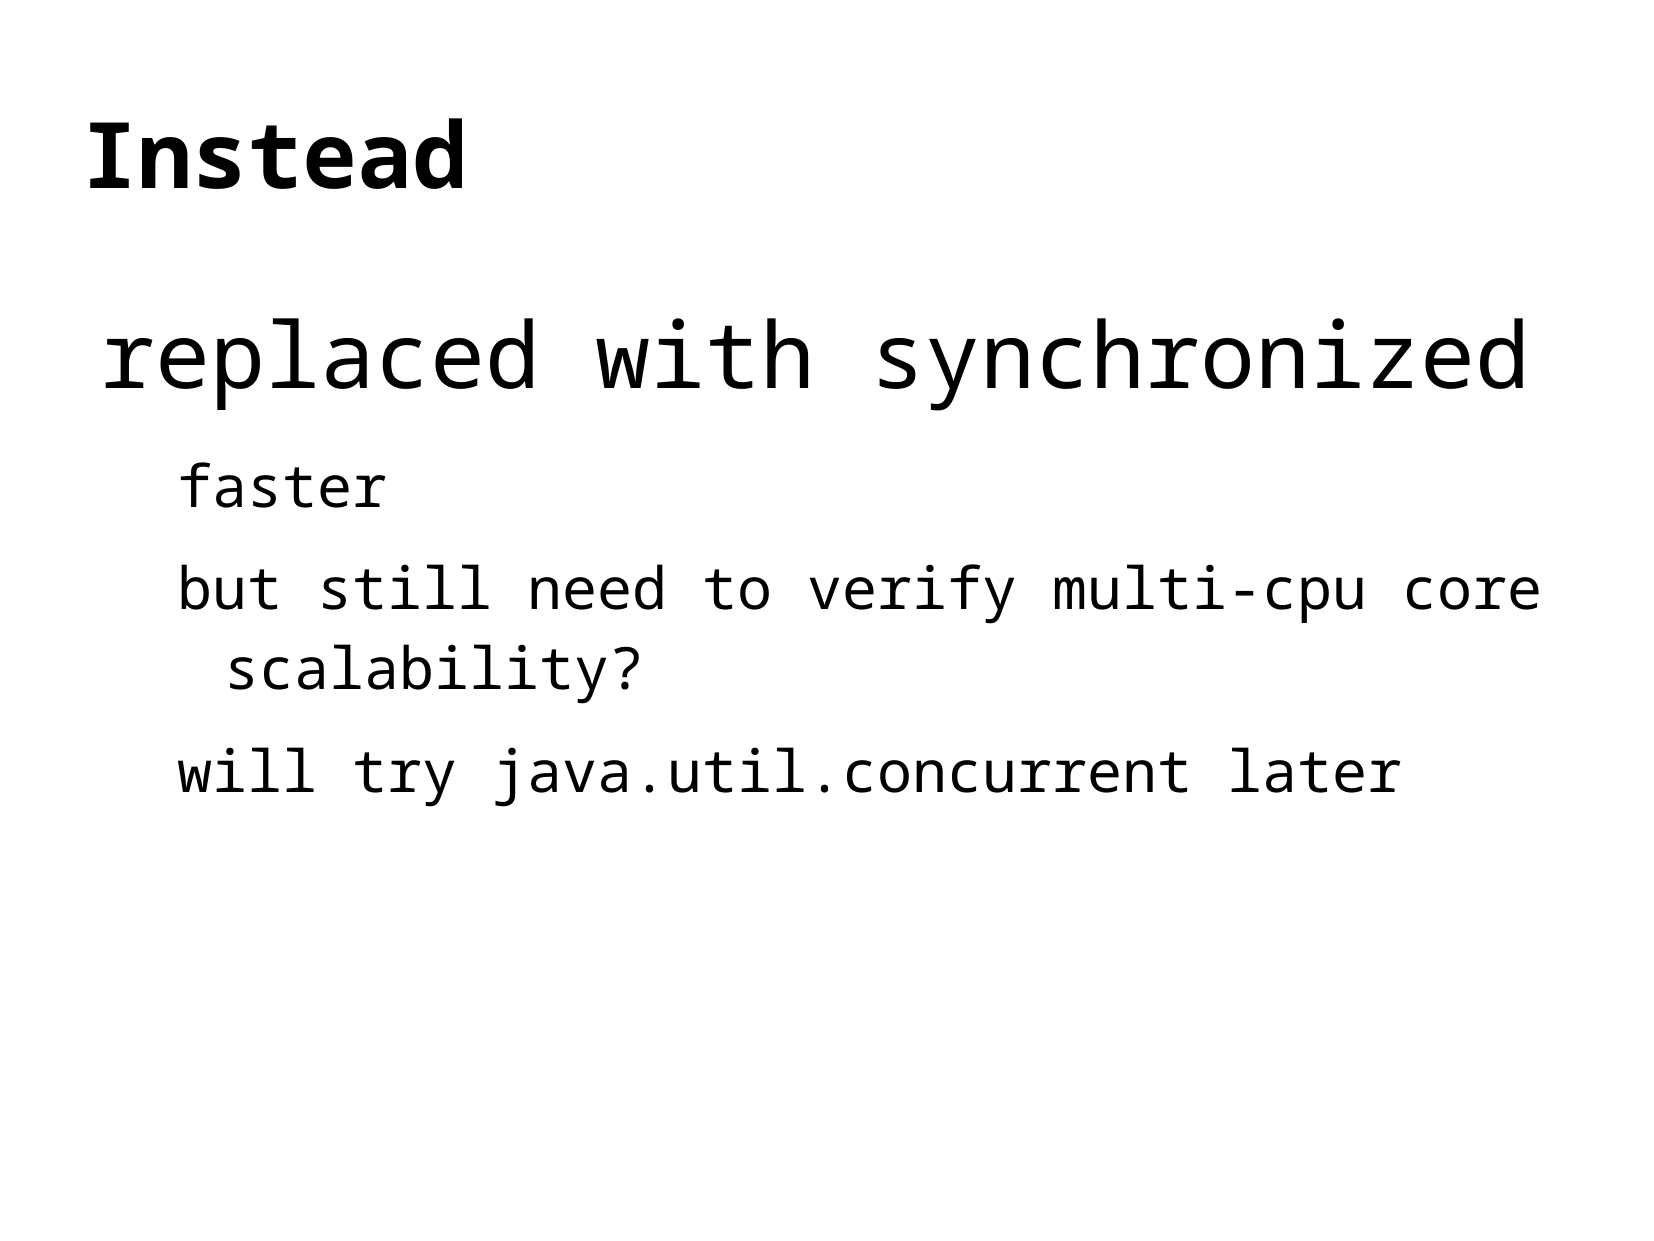

# Instead
replaced with synchronized
faster
but still need to verify multi-cpu core scalability?
will try java.util.concurrent later